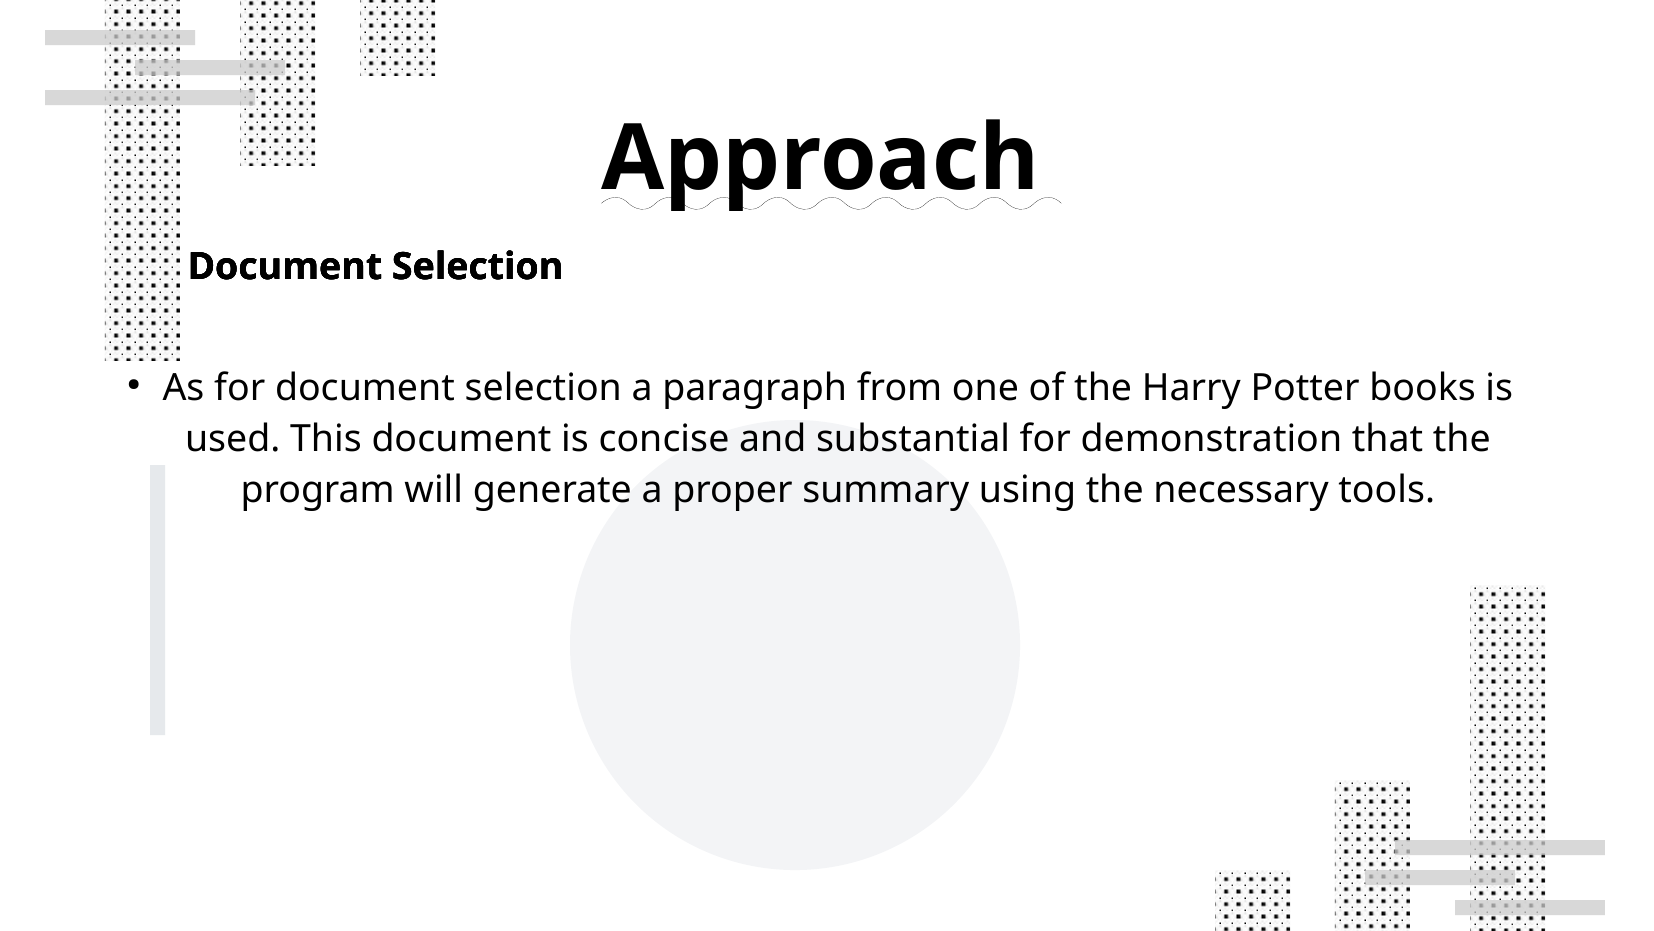

# Approach
As for document selection a paragraph from one of the Harry Potter books is used. This document is concise and substantial for demonstration that the program will generate a proper summary using the necessary tools.
Document Selection
Document Selection
Document Selection
Document Selection